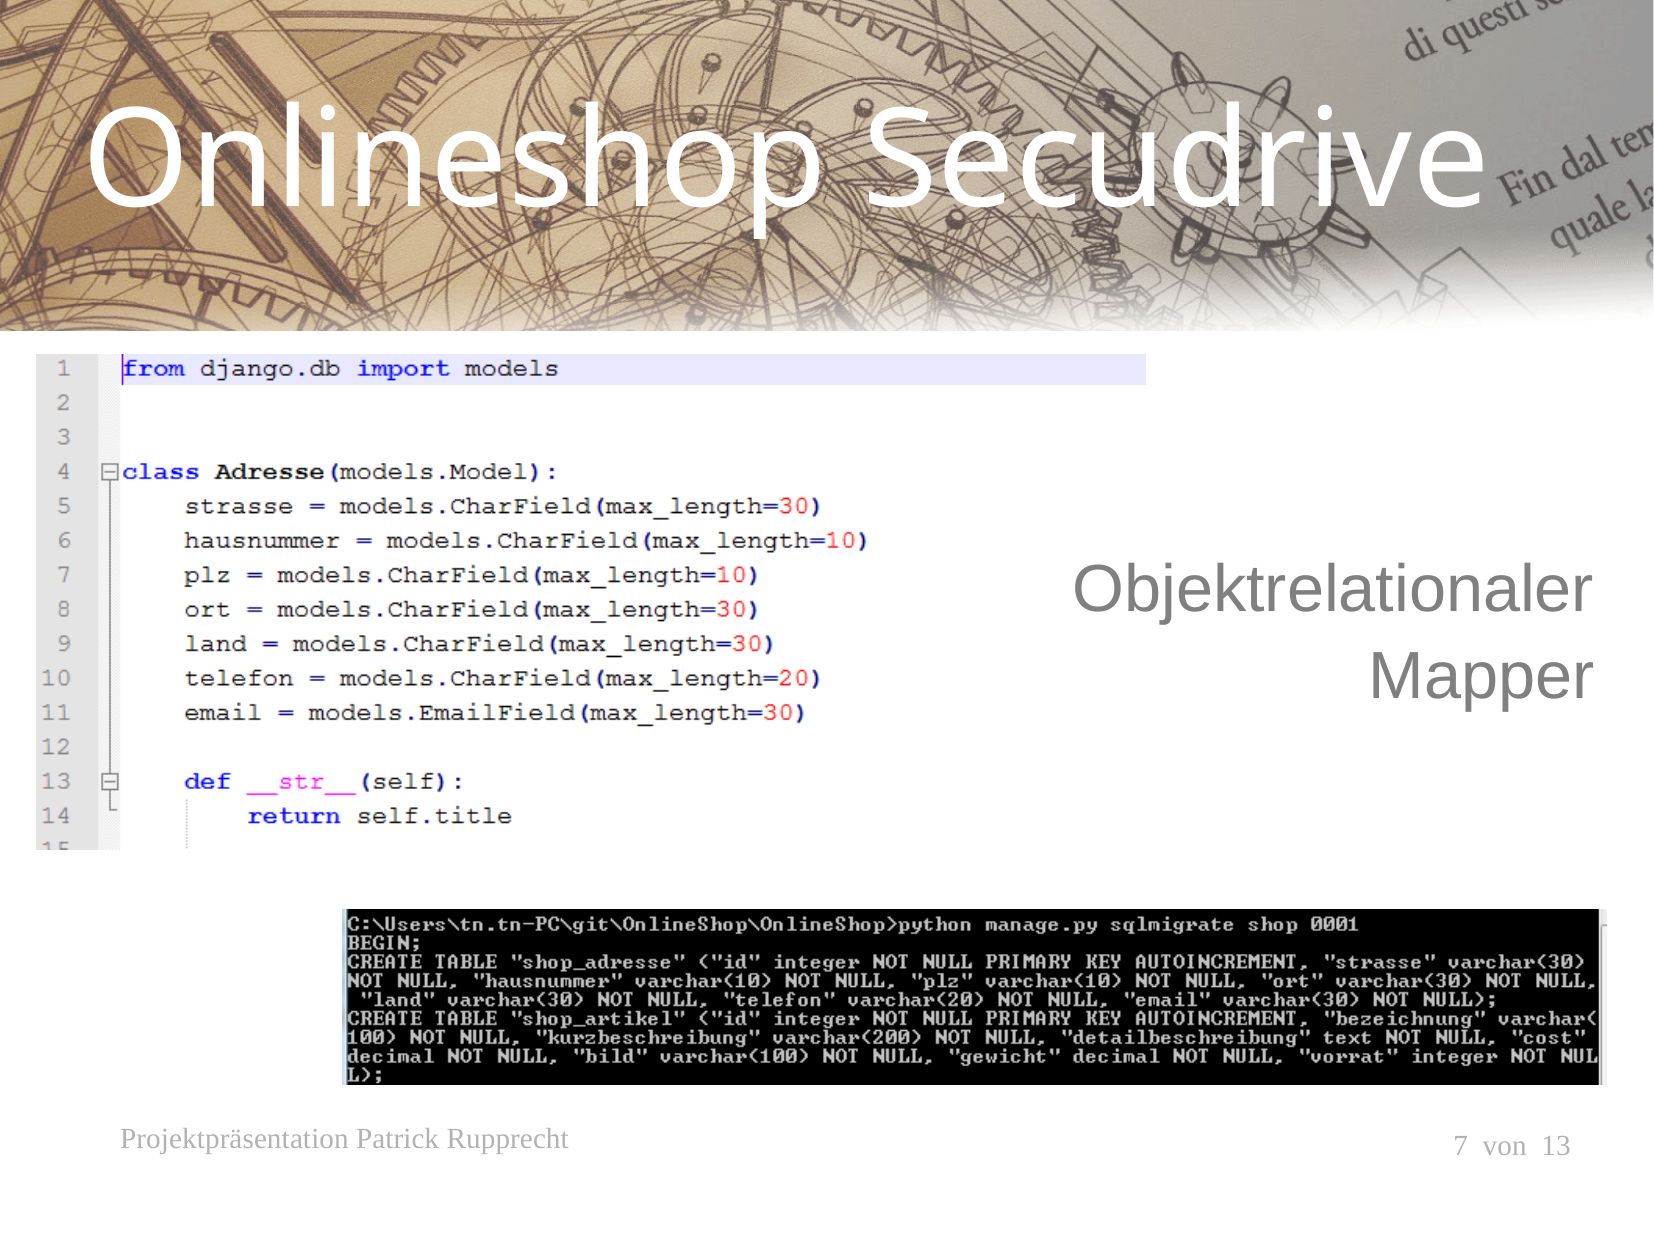

# Onlineshop Secudrive
Objektrelationaler
Mapper
Projektpräsentation Patrick Rupprecht
7